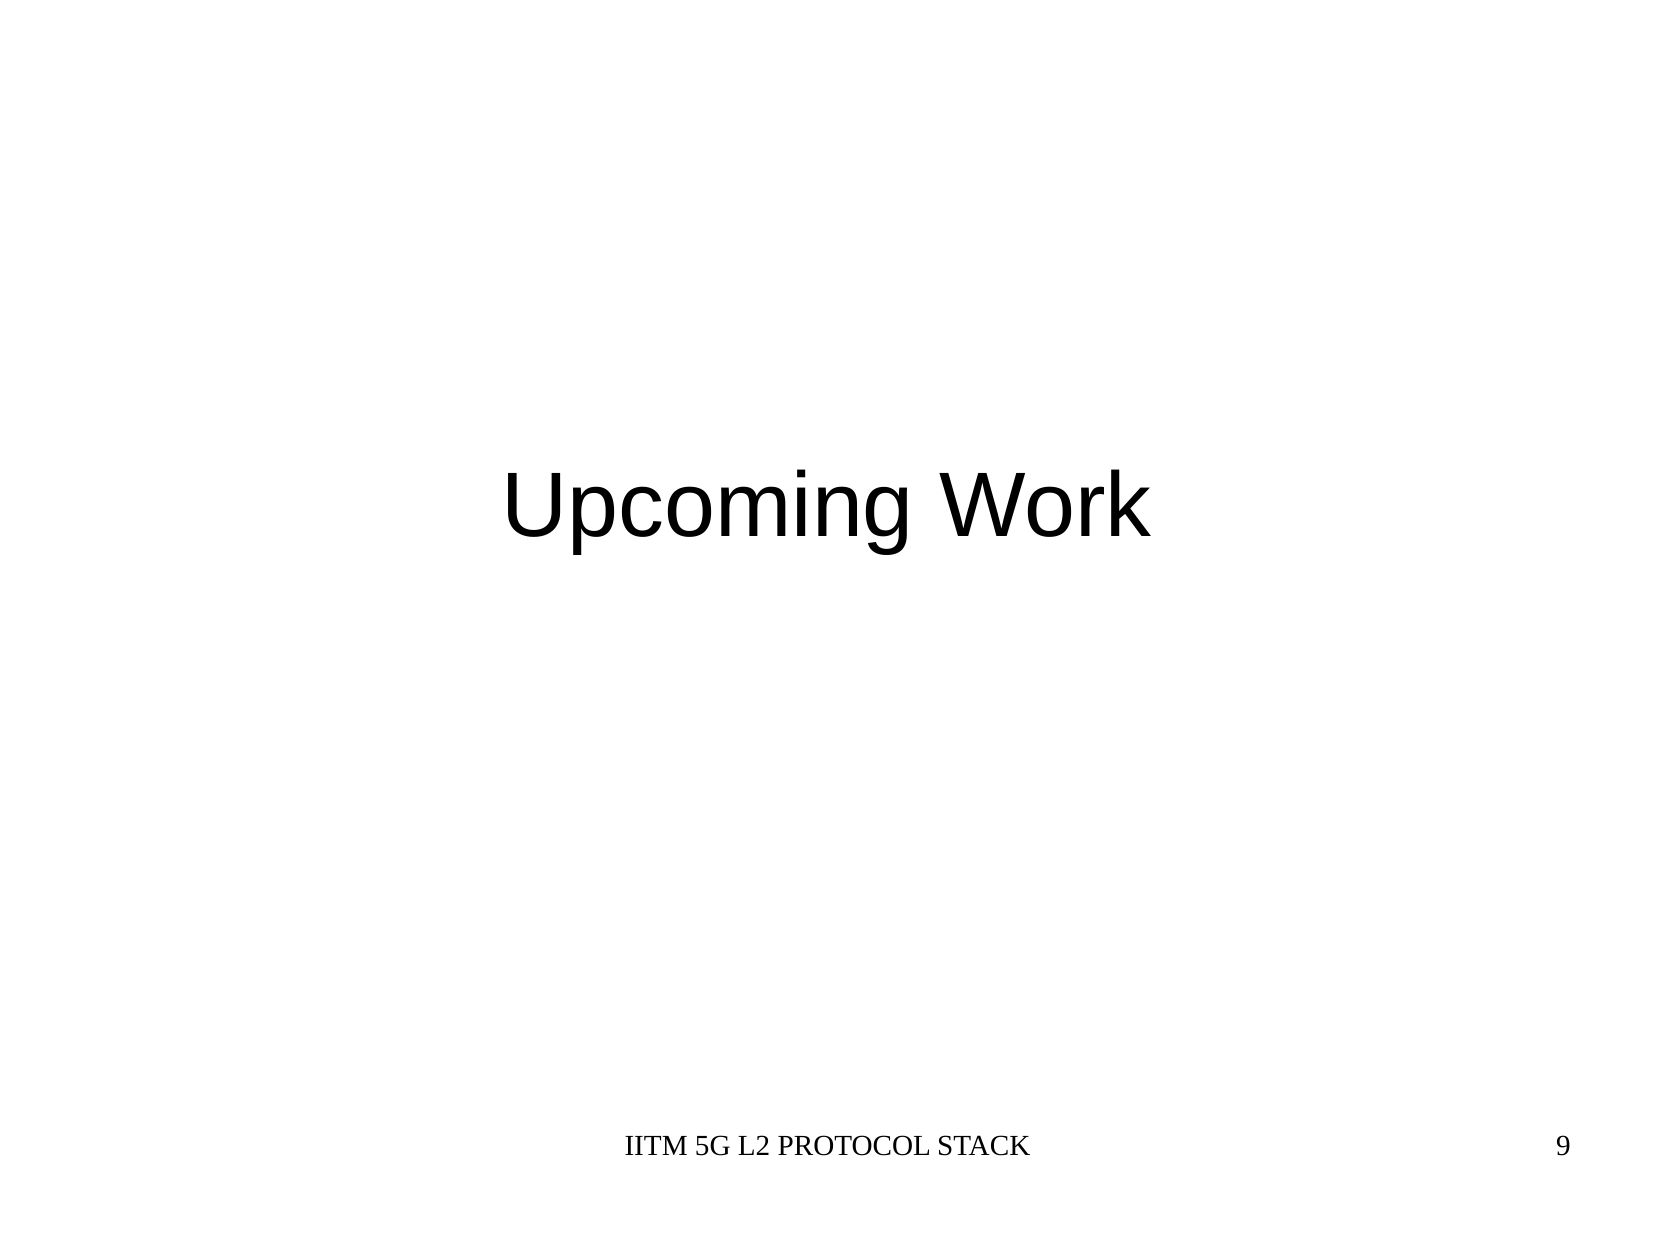

# Upcoming Work
IITM 5G L2 PROTOCOL STACK
9